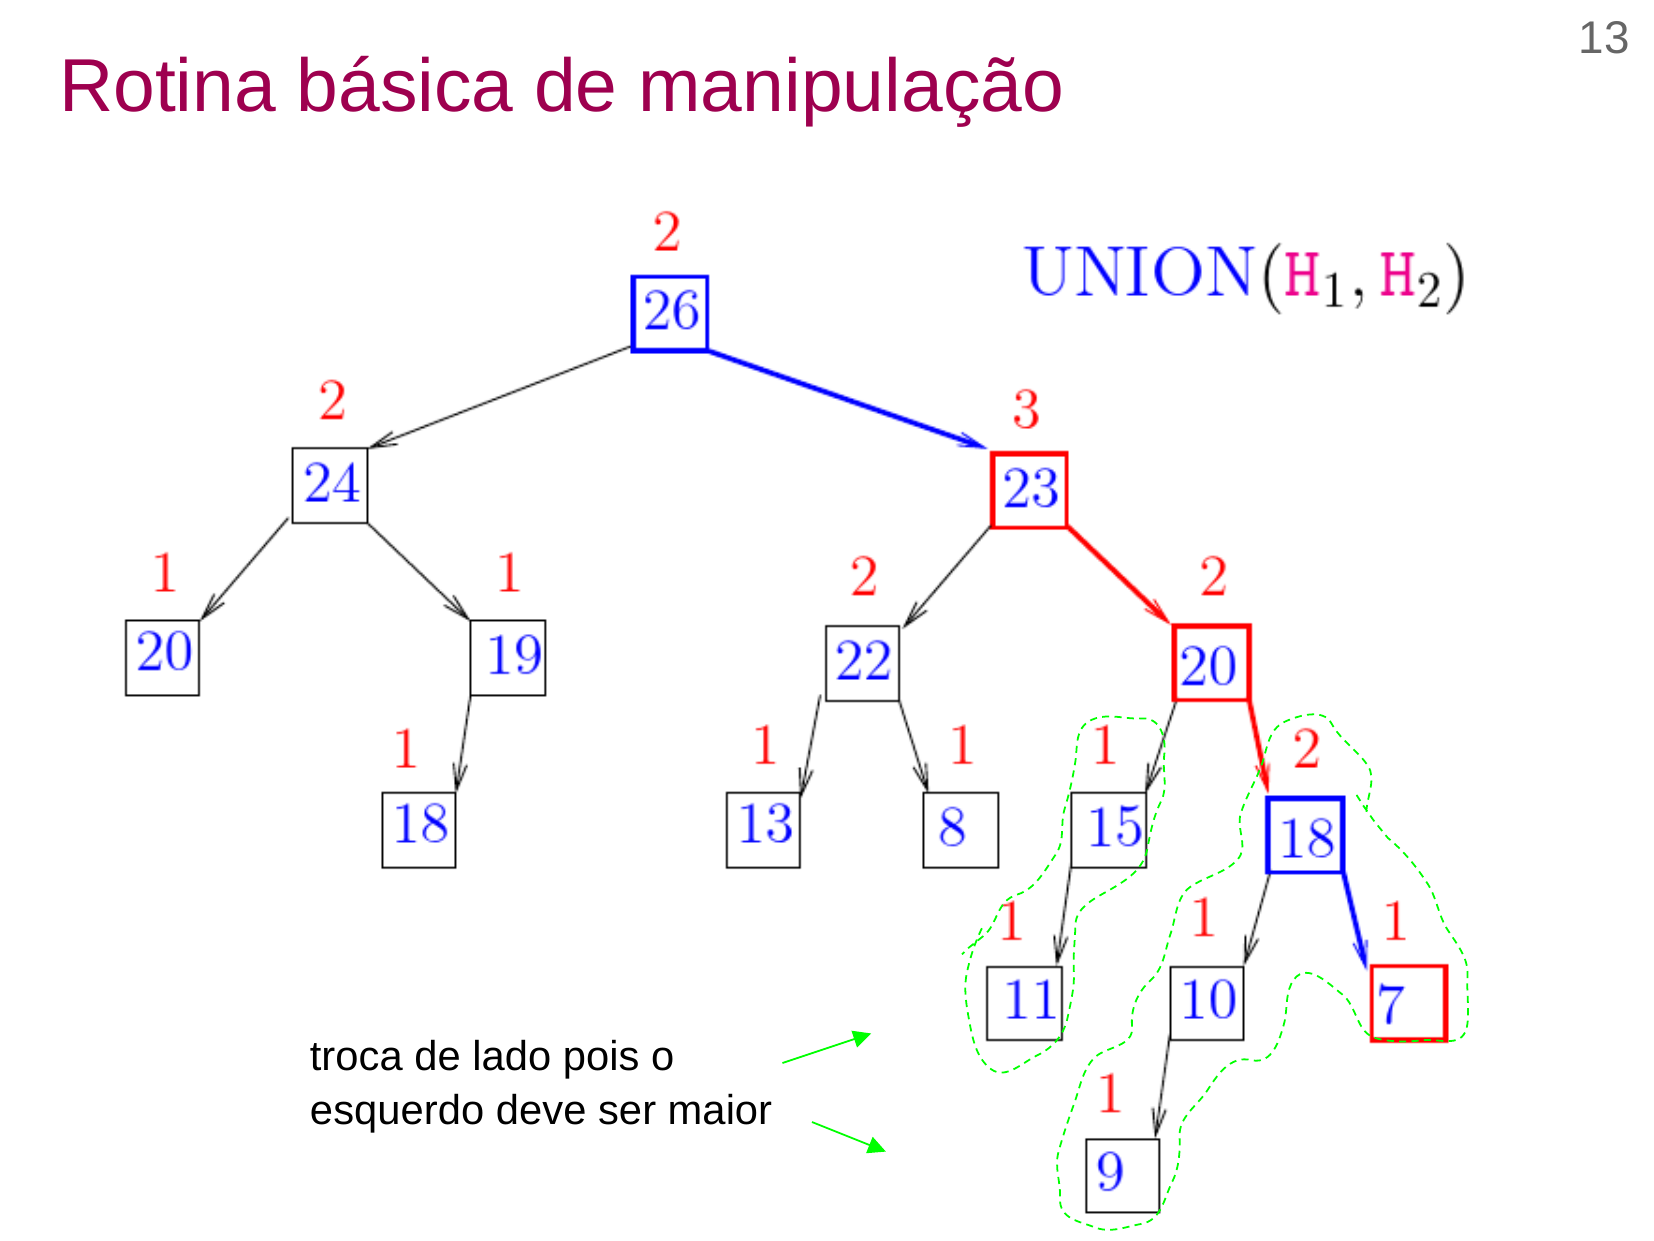

13
# Rotina básica de manipulação
troca de lado pois o esquerdo deve ser maior